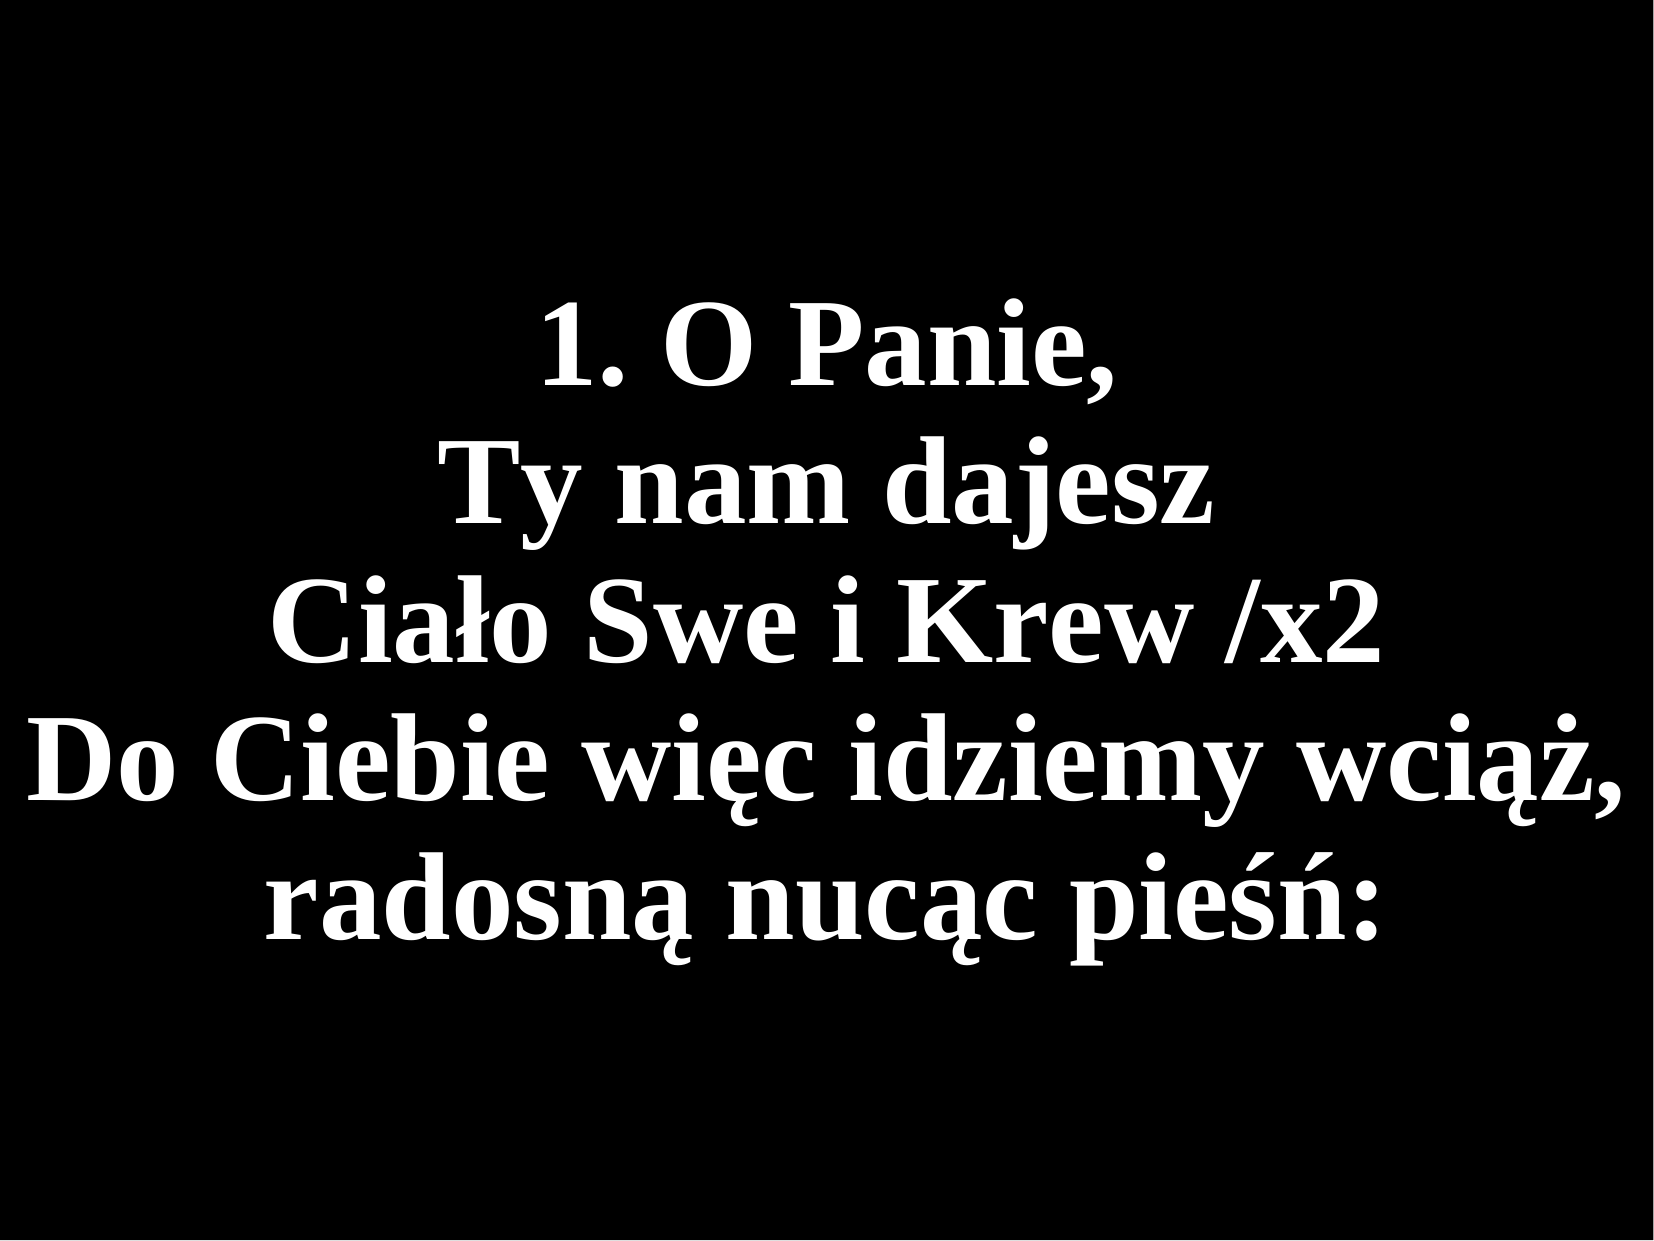

# 1. O Panie, Ty nam dajesz Ciało Swe i Krew /x2 Do Ciebie więc idziemy wciąż, radosną nucąc pieśń: